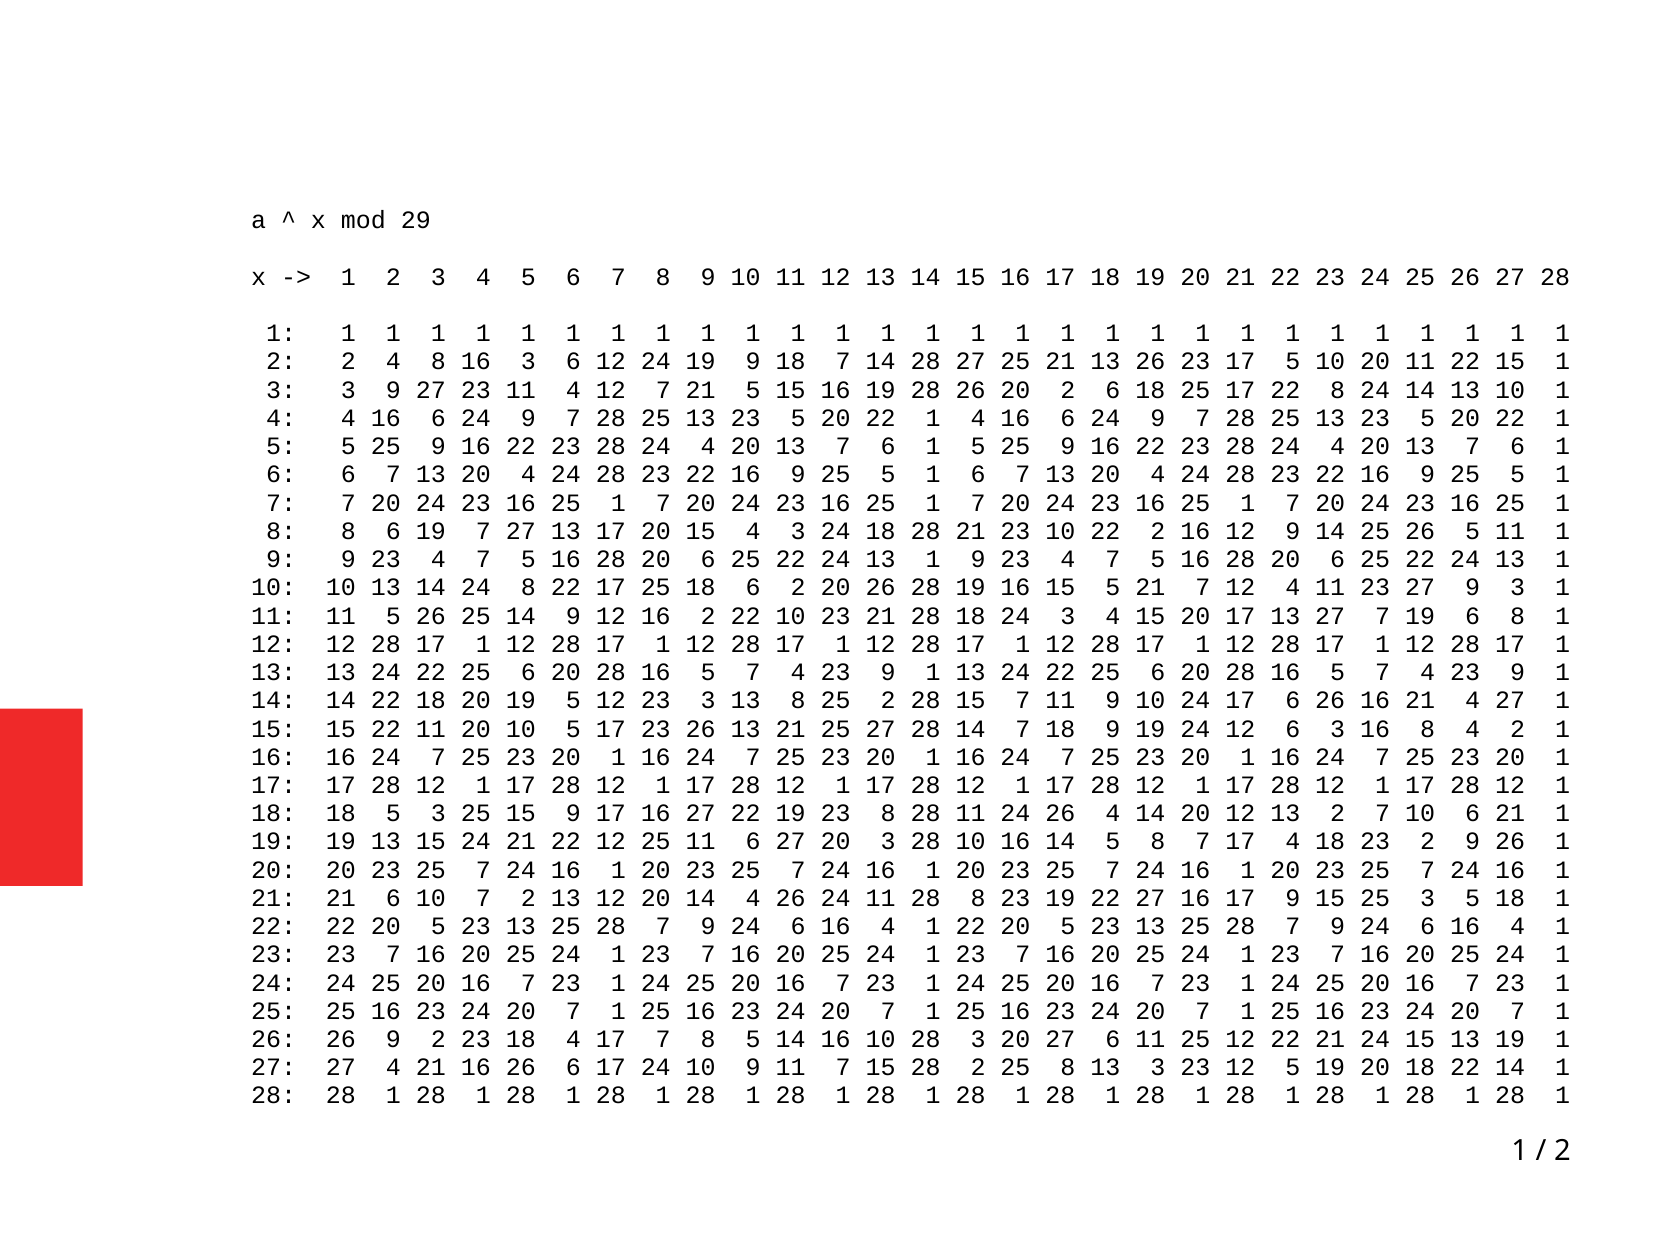

a ^ x mod 29
x -> 1 2 3 4 5 6 7 8 9 10 11 12 13 14 15 16 17 18 19 20 21 22 23 24 25 26 27 28
 1: 1 1 1 1 1 1 1 1 1 1 1 1 1 1 1 1 1 1 1 1 1 1 1 1 1 1 1 1
 2: 2 4 8 16 3 6 12 24 19 9 18 7 14 28 27 25 21 13 26 23 17 5 10 20 11 22 15 1
 3: 3 9 27 23 11 4 12 7 21 5 15 16 19 28 26 20 2 6 18 25 17 22 8 24 14 13 10 1
 4: 4 16 6 24 9 7 28 25 13 23 5 20 22 1 4 16 6 24 9 7 28 25 13 23 5 20 22 1
 5: 5 25 9 16 22 23 28 24 4 20 13 7 6 1 5 25 9 16 22 23 28 24 4 20 13 7 6 1
 6: 6 7 13 20 4 24 28 23 22 16 9 25 5 1 6 7 13 20 4 24 28 23 22 16 9 25 5 1
 7: 7 20 24 23 16 25 1 7 20 24 23 16 25 1 7 20 24 23 16 25 1 7 20 24 23 16 25 1
 8: 8 6 19 7 27 13 17 20 15 4 3 24 18 28 21 23 10 22 2 16 12 9 14 25 26 5 11 1
 9: 9 23 4 7 5 16 28 20 6 25 22 24 13 1 9 23 4 7 5 16 28 20 6 25 22 24 13 1
10: 10 13 14 24 8 22 17 25 18 6 2 20 26 28 19 16 15 5 21 7 12 4 11 23 27 9 3 1
11: 11 5 26 25 14 9 12 16 2 22 10 23 21 28 18 24 3 4 15 20 17 13 27 7 19 6 8 1
12: 12 28 17 1 12 28 17 1 12 28 17 1 12 28 17 1 12 28 17 1 12 28 17 1 12 28 17 1
13: 13 24 22 25 6 20 28 16 5 7 4 23 9 1 13 24 22 25 6 20 28 16 5 7 4 23 9 1
14: 14 22 18 20 19 5 12 23 3 13 8 25 2 28 15 7 11 9 10 24 17 6 26 16 21 4 27 1
15: 15 22 11 20 10 5 17 23 26 13 21 25 27 28 14 7 18 9 19 24 12 6 3 16 8 4 2 1
16: 16 24 7 25 23 20 1 16 24 7 25 23 20 1 16 24 7 25 23 20 1 16 24 7 25 23 20 1
17: 17 28 12 1 17 28 12 1 17 28 12 1 17 28 12 1 17 28 12 1 17 28 12 1 17 28 12 1
18: 18 5 3 25 15 9 17 16 27 22 19 23 8 28 11 24 26 4 14 20 12 13 2 7 10 6 21 1
19: 19 13 15 24 21 22 12 25 11 6 27 20 3 28 10 16 14 5 8 7 17 4 18 23 2 9 26 1
20: 20 23 25 7 24 16 1 20 23 25 7 24 16 1 20 23 25 7 24 16 1 20 23 25 7 24 16 1
21: 21 6 10 7 2 13 12 20 14 4 26 24 11 28 8 23 19 22 27 16 17 9 15 25 3 5 18 1
22: 22 20 5 23 13 25 28 7 9 24 6 16 4 1 22 20 5 23 13 25 28 7 9 24 6 16 4 1
23: 23 7 16 20 25 24 1 23 7 16 20 25 24 1 23 7 16 20 25 24 1 23 7 16 20 25 24 1
24: 24 25 20 16 7 23 1 24 25 20 16 7 23 1 24 25 20 16 7 23 1 24 25 20 16 7 23 1
25: 25 16 23 24 20 7 1 25 16 23 24 20 7 1 25 16 23 24 20 7 1 25 16 23 24 20 7 1
26: 26 9 2 23 18 4 17 7 8 5 14 16 10 28 3 20 27 6 11 25 12 22 21 24 15 13 19 1
27: 27 4 21 16 26 6 17 24 10 9 11 7 15 28 2 25 8 13 3 23 12 5 19 20 18 22 14 1
28: 28 1 28 1 28 1 28 1 28 1 28 1 28 1 28 1 28 1 28 1 28 1 28 1 28 1 28 1
1